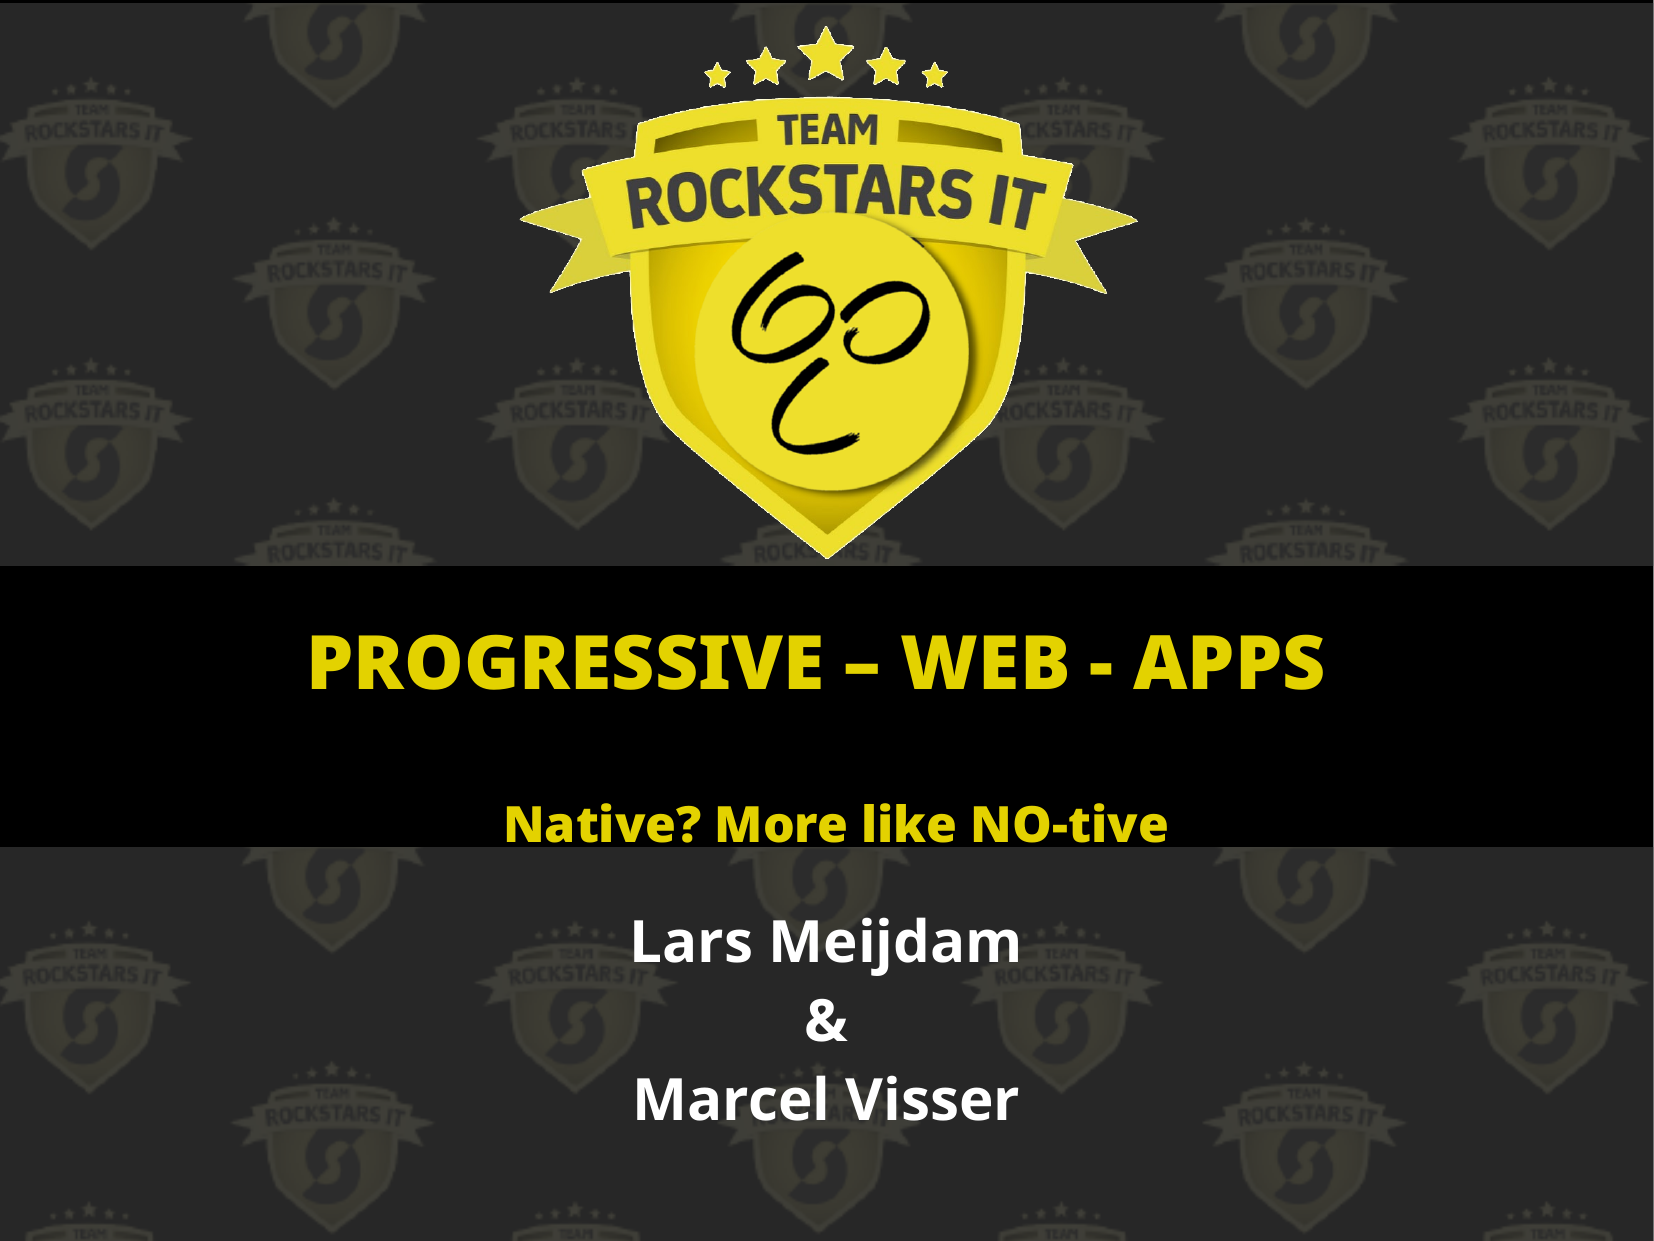

# PROGRESSIVE – WEB - APPS Native? More like NO-tive
Lars Meijdam
&
Marcel Visser